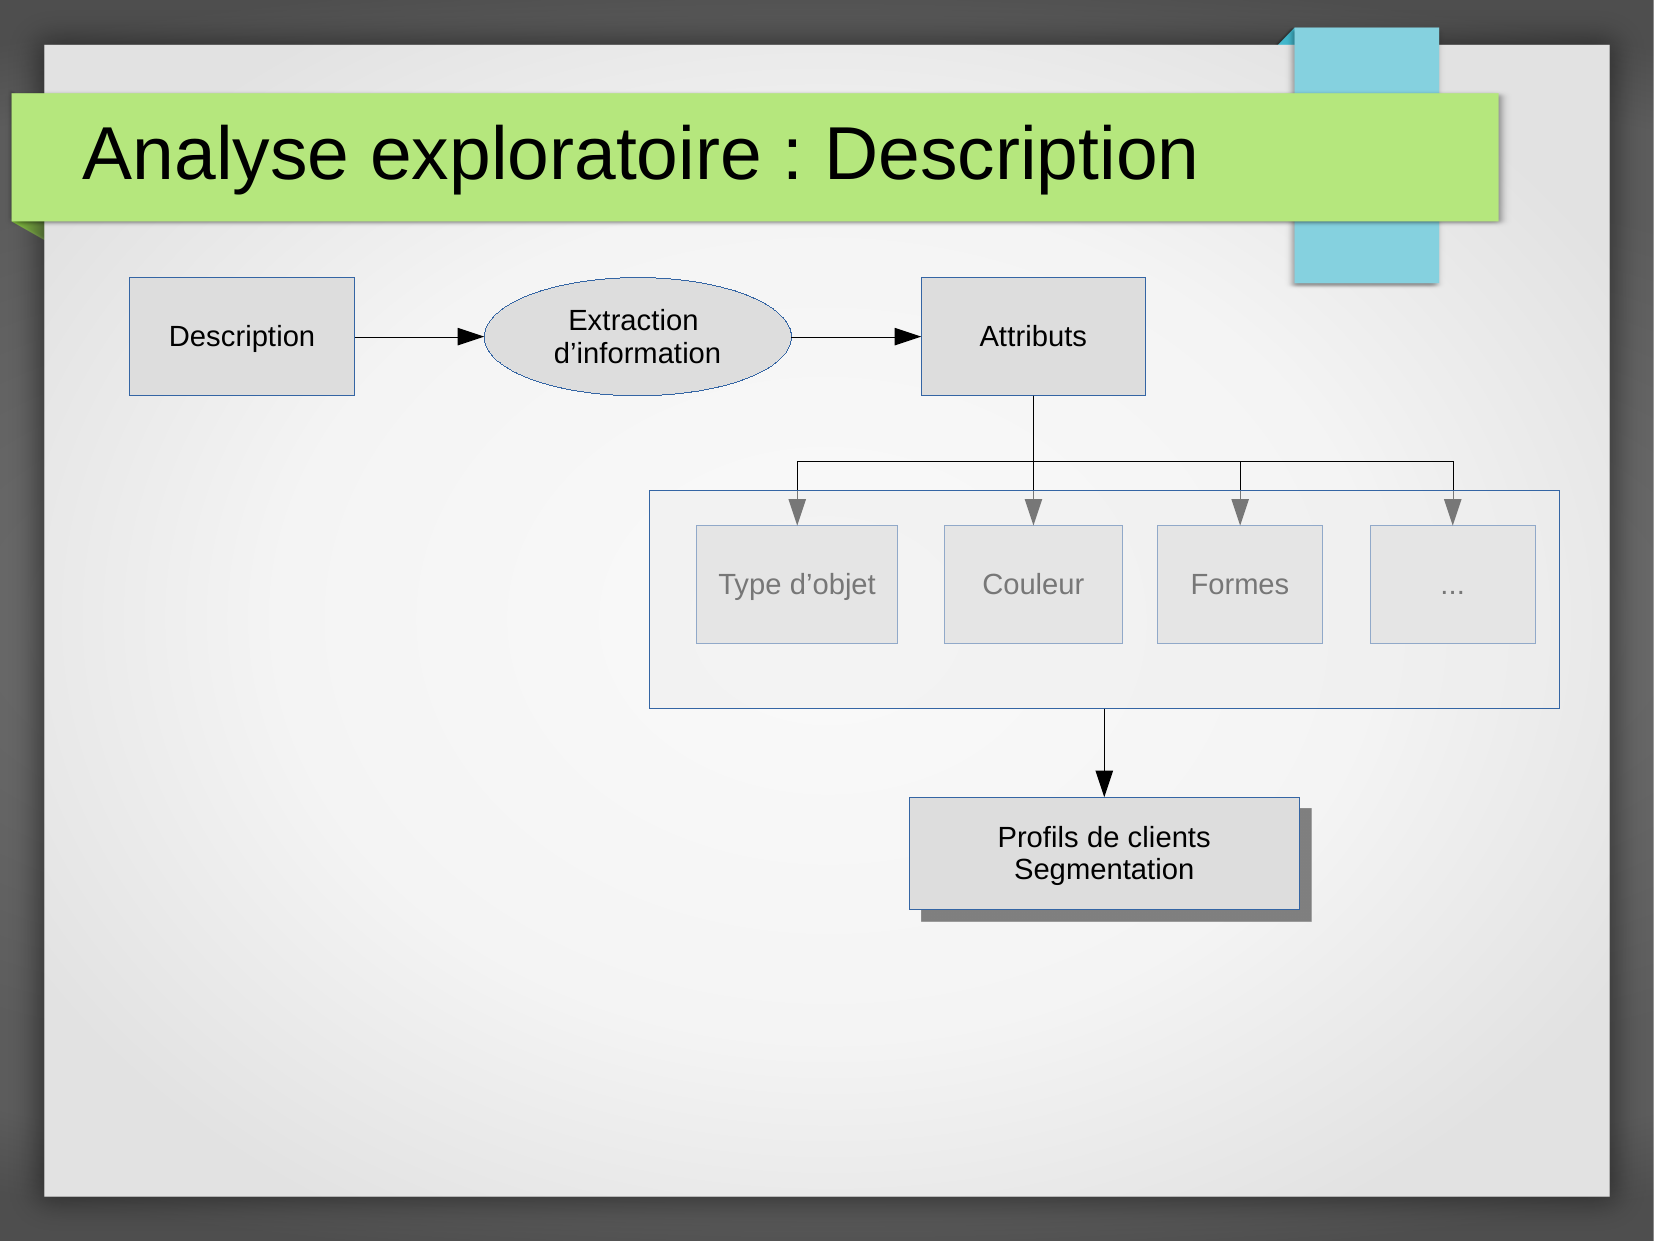

# Analyse exploratoire : Description
Description
Extraction
d’information
Attributs
Type d’objet
Couleur
Formes
...
Profils de clients
Segmentation